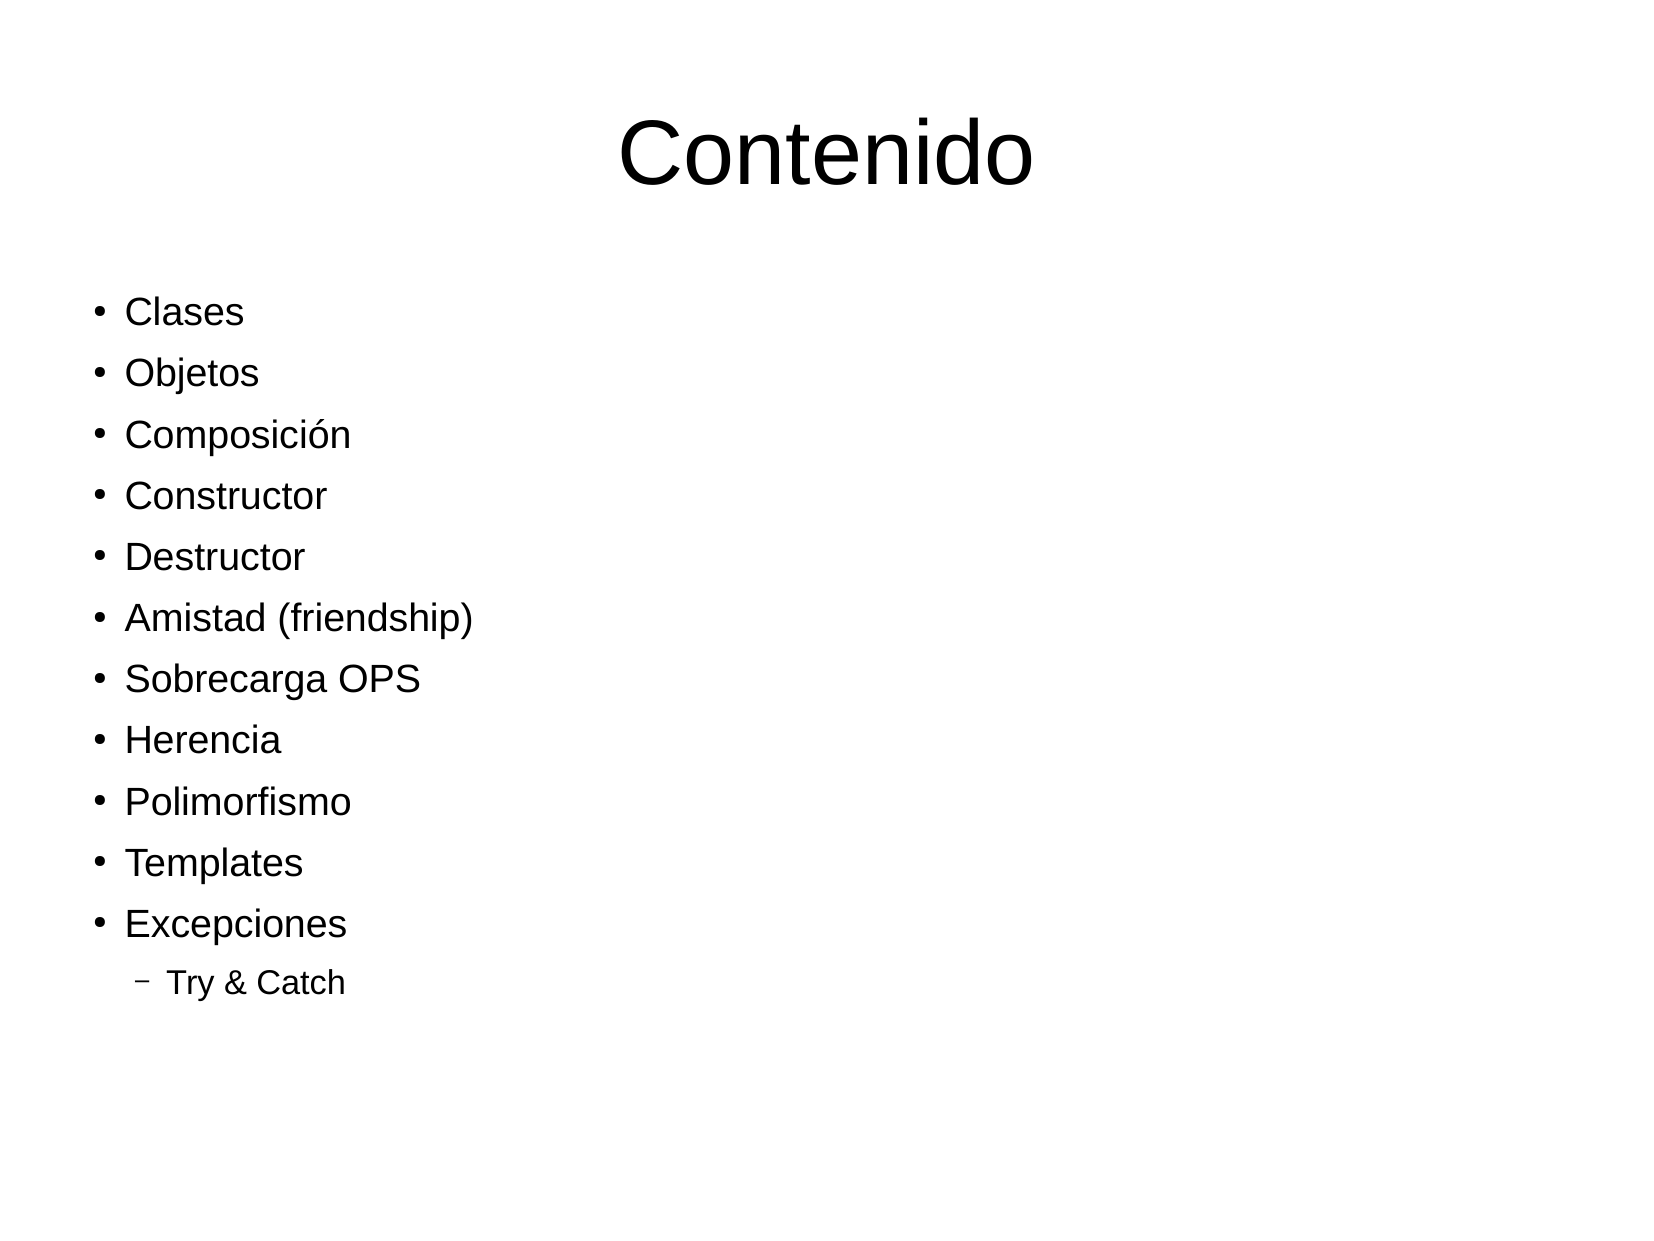

# Contenido
Clases
Objetos
Composición
Constructor
Destructor
Amistad (friendship)
Sobrecarga OPS
Herencia
Polimorfismo
Templates
Excepciones
Try & Catch